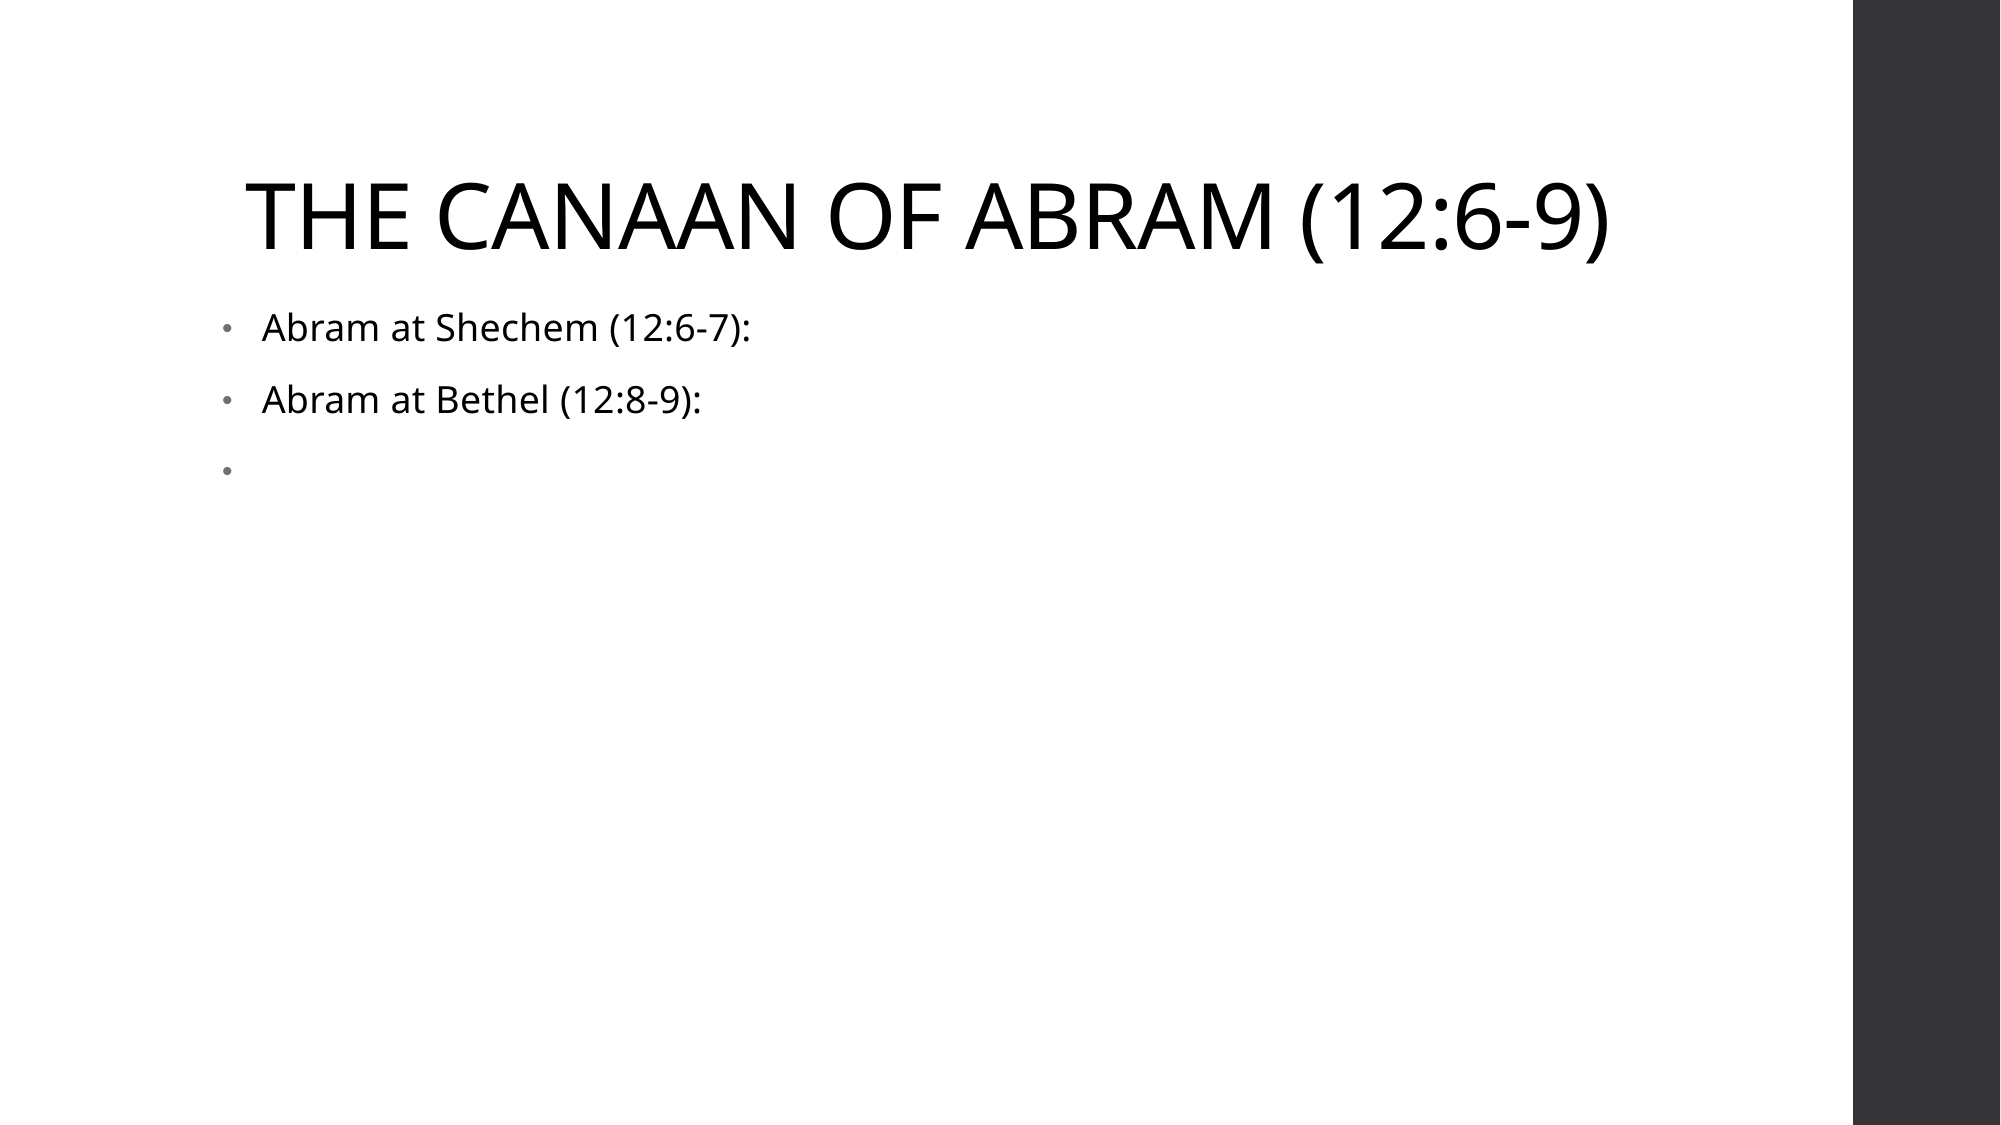

# THE CANAAN OF ABRAM (12:6-9)
 Abram at Shechem (12:6-7):
 Abram at Bethel (12:8-9):